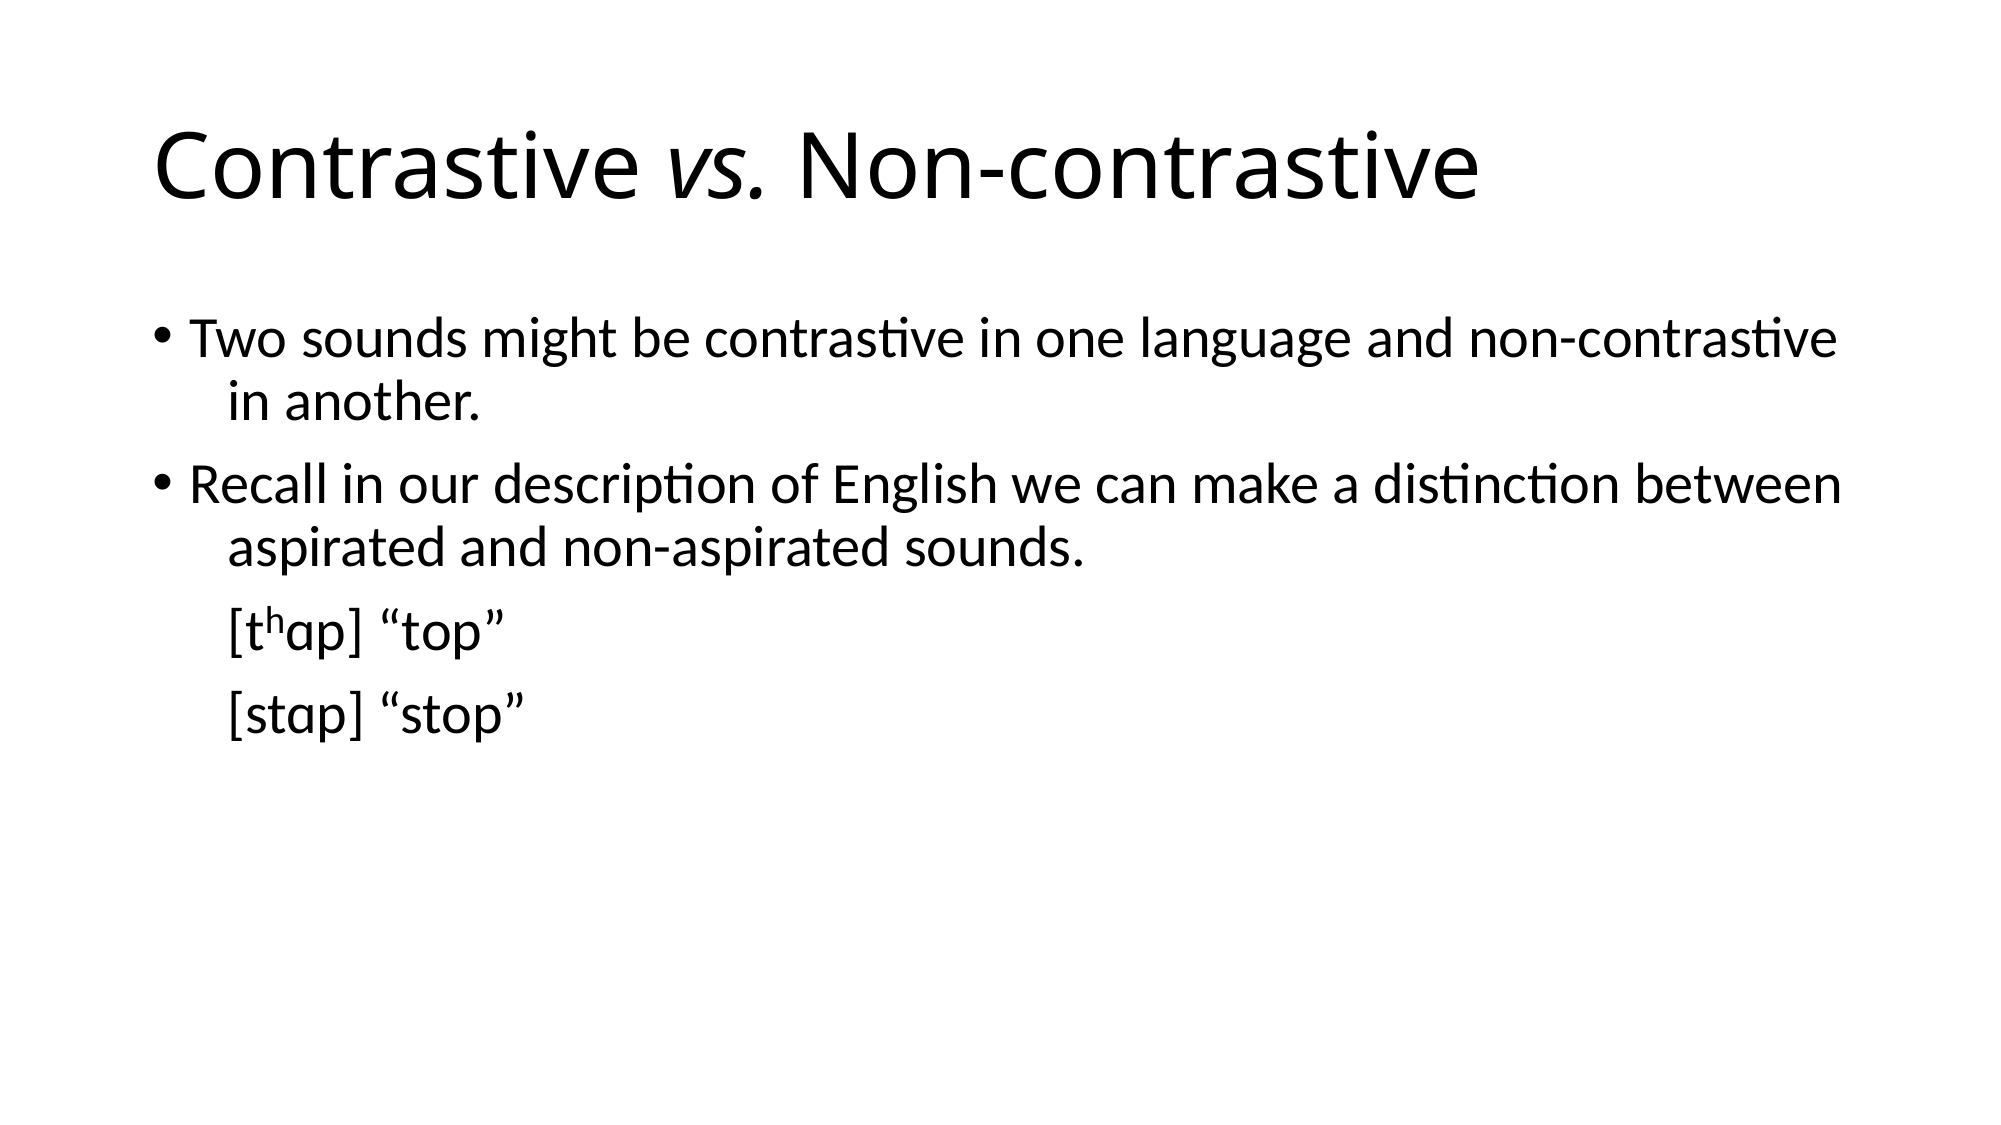

# Contrastive vs. Non-contrastive
Two sounds might be contrastive in one language and non-contrastive in another.
Recall in our description of English we can make a distinction between aspirated and non-aspirated sounds.
	[thɑp]	“top”
	[stɑp]	“stop”